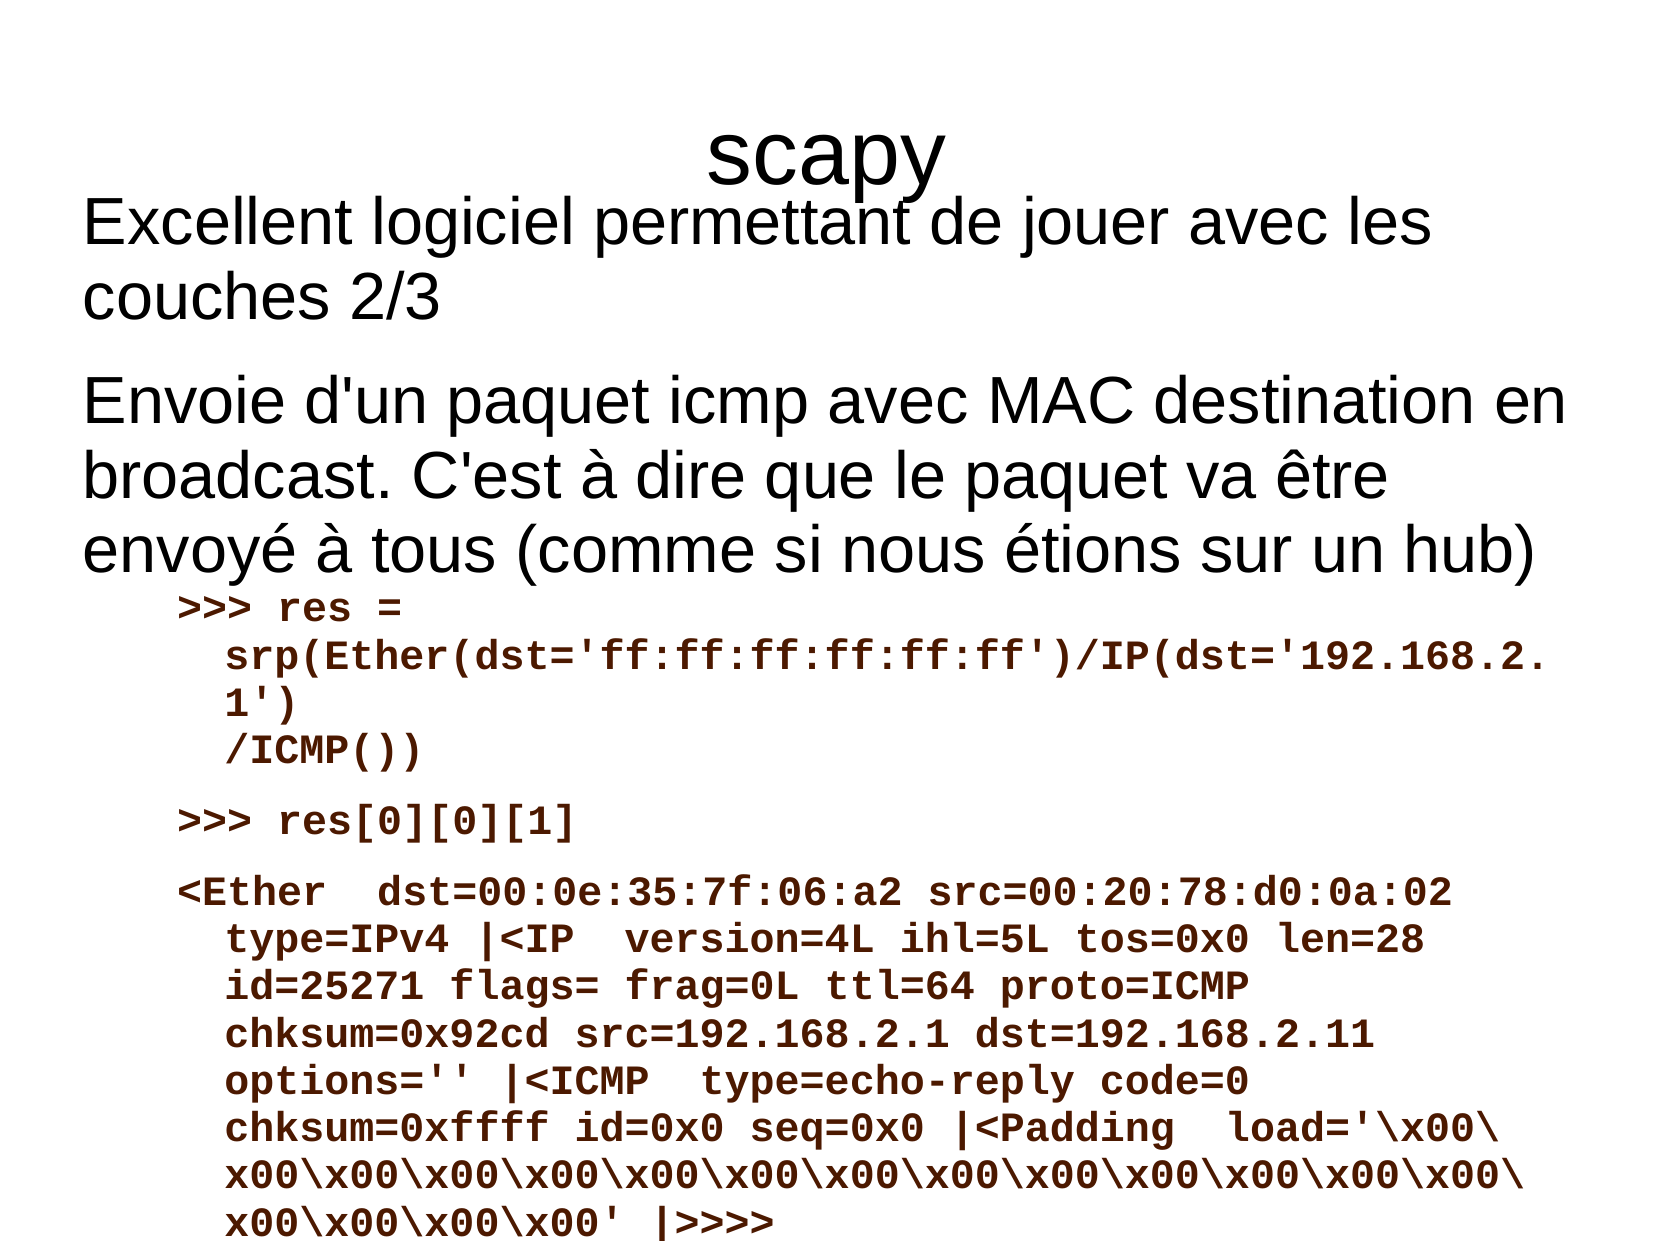

# scapy
Excellent logiciel permettant de jouer avec les couches 2/3
Envoie d'un paquet icmp avec MAC destination en broadcast. C'est à dire que le paquet va être envoyé à tous (comme si nous étions sur un hub)
>>> res =
srp(Ether(dst='ff:ff:ff:ff:ff:ff')/IP(dst='192.168.2.1')
/ICMP())
>>> res[0][0][1]
<Ether dst=00:0e:35:7f:06:a2 src=00:20:78:d0:0a:02 type=IPv4 |<IP version=4L ihl=5L tos=0x0 len=28 id=25271 flags= frag=0L ttl=64 proto=ICMP chksum=0x92cd src=192.168.2.1 dst=192.168.2.11 options='' |<ICMP type=echo-reply code=0 chksum=0xffff id=0x0 seq=0x0 |<Padding load='\x00\x00\x00\x00\x00\x00\x00\x00\x00\x00\x00\x00\x00\x00\x00\x00\x00\x00' |>>>>